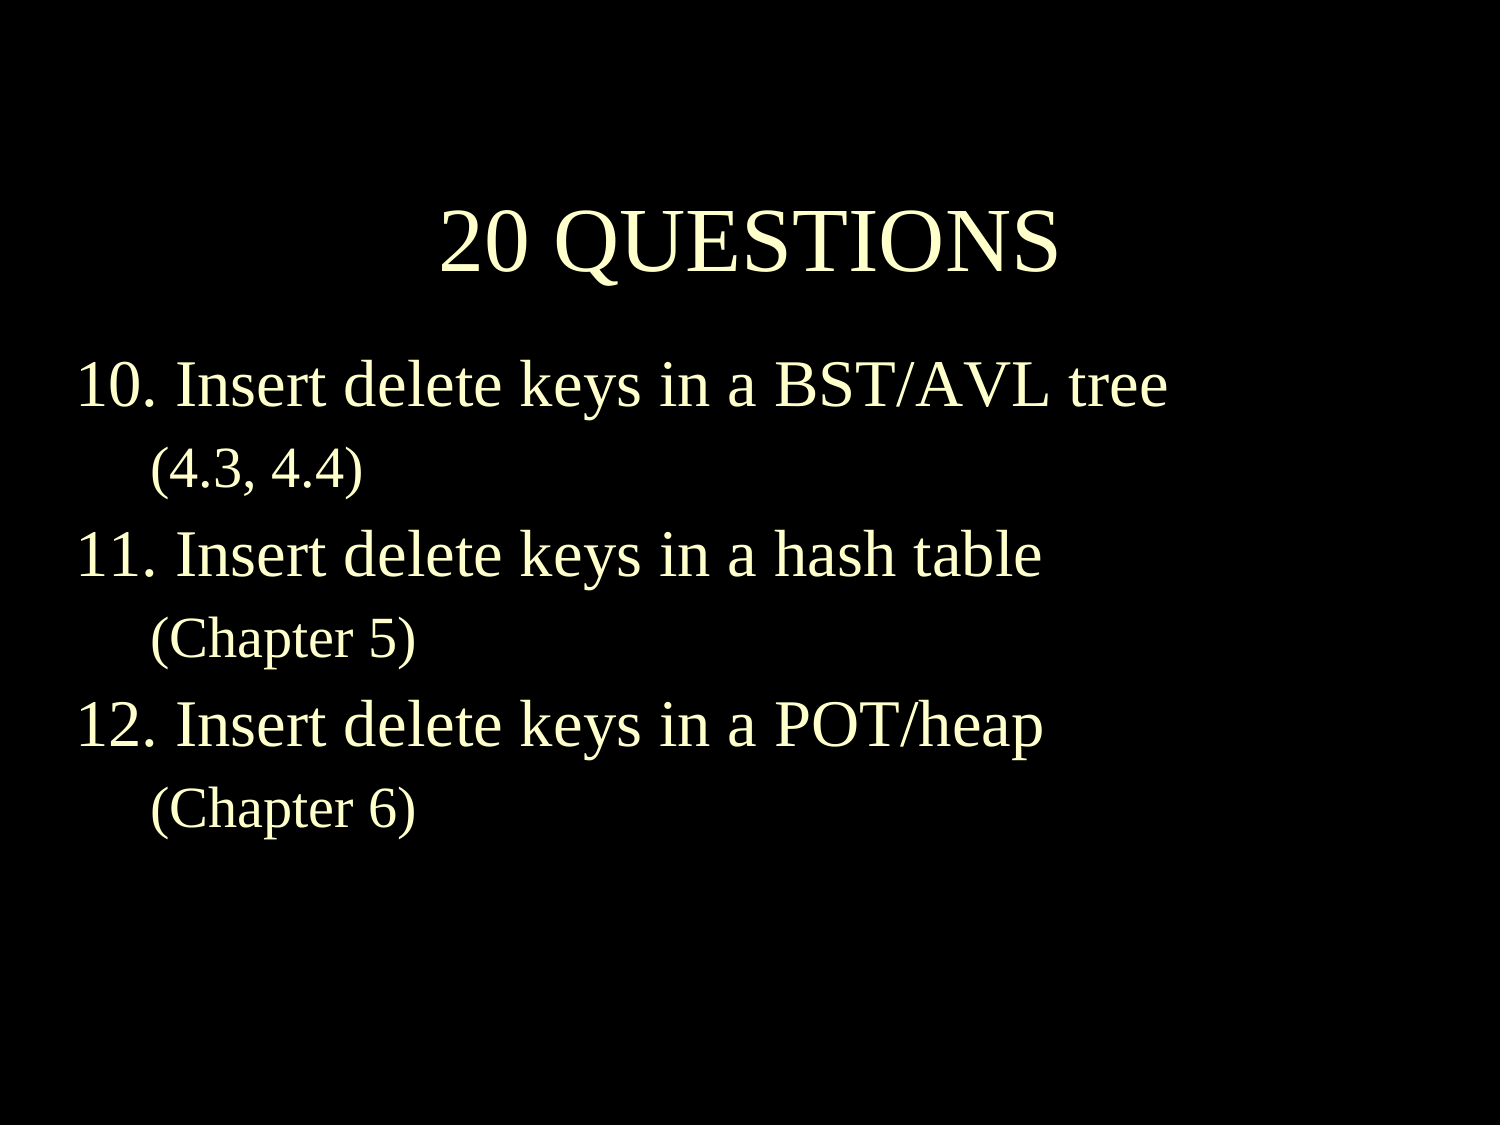

# 20 QUESTIONS
10. Insert delete keys in a BST/AVL tree
(4.3, 4.4)
11. Insert delete keys in a hash table
(Chapter 5)
12. Insert delete keys in a POT/heap
(Chapter 6)